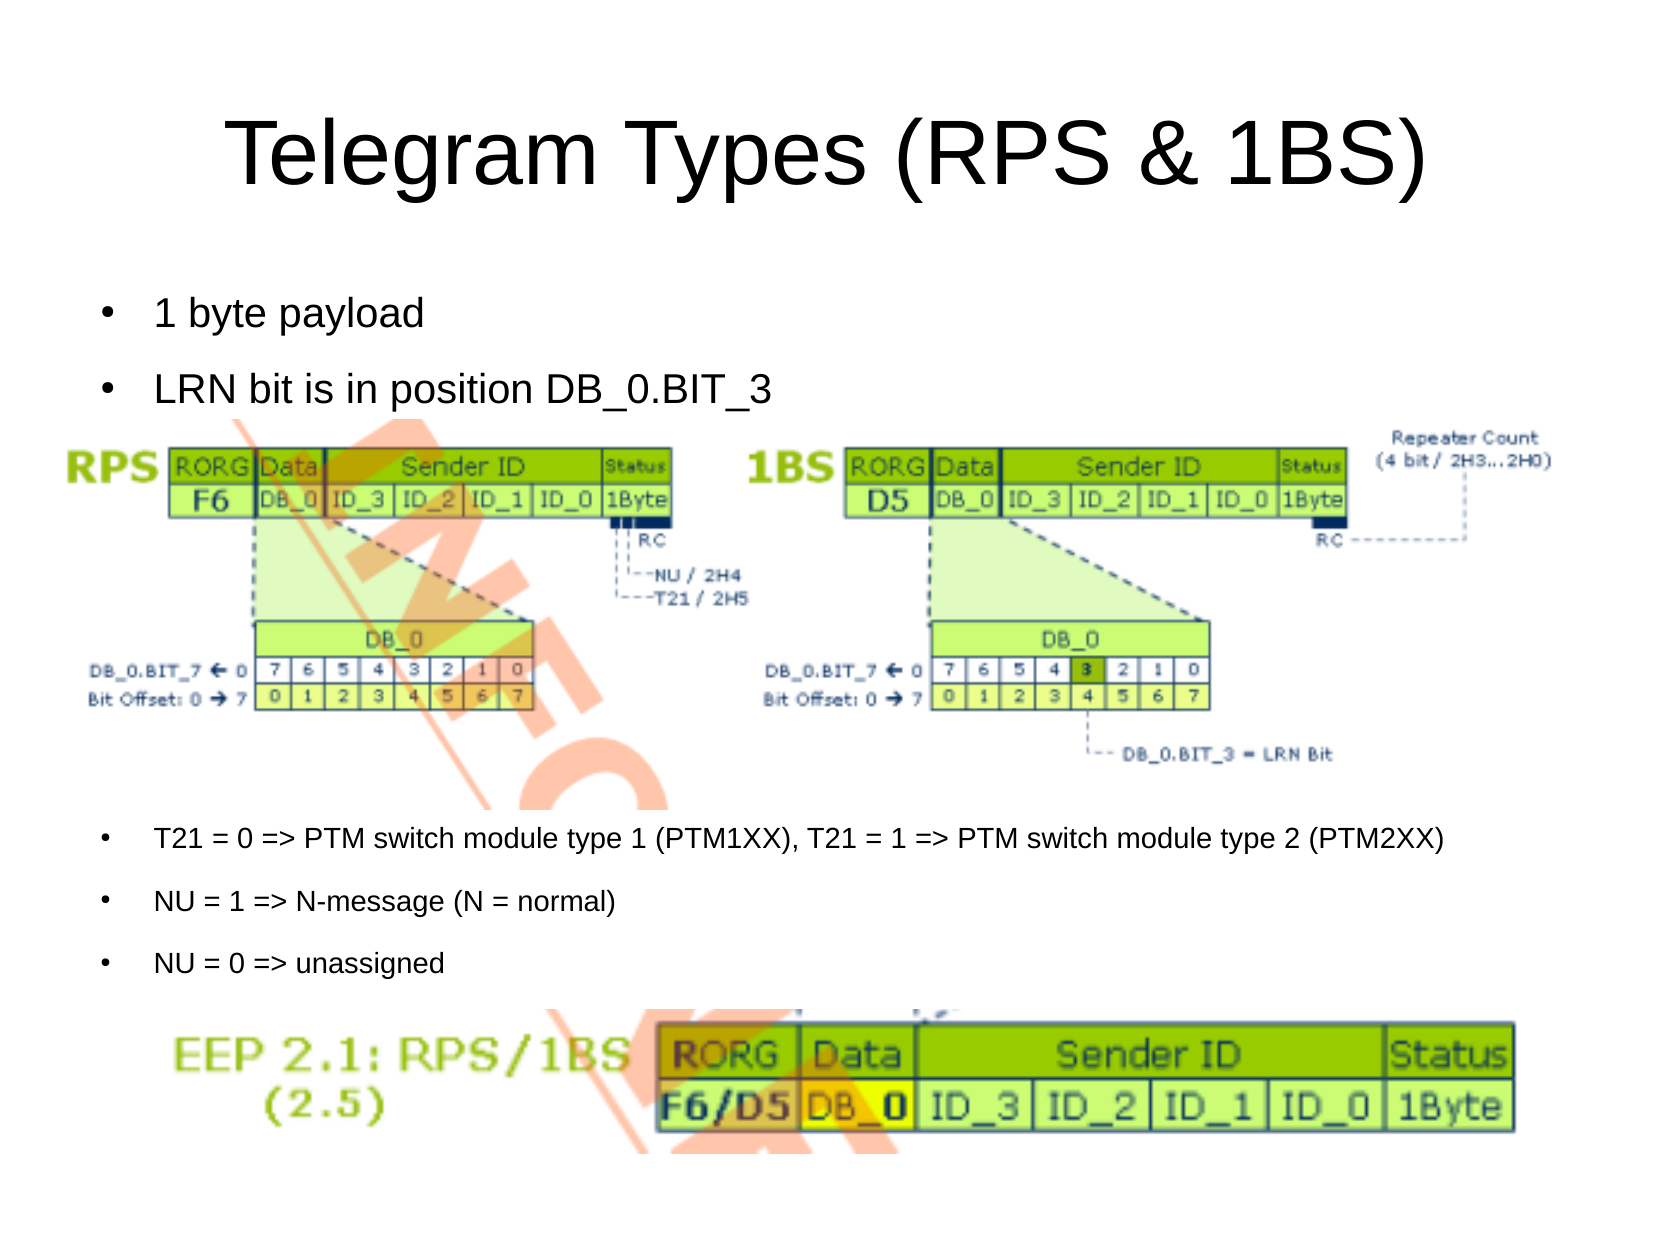

# Telegram Types (RPS & 1BS)
1 byte payload
LRN bit is in position DB_0.BIT_3
T21 = 0 => PTM switch module type 1 (PTM1XX), T21 = 1 => PTM switch module type 2 (PTM2XX)
NU = 1 => N-message (N = normal)
NU = 0 => unassigned